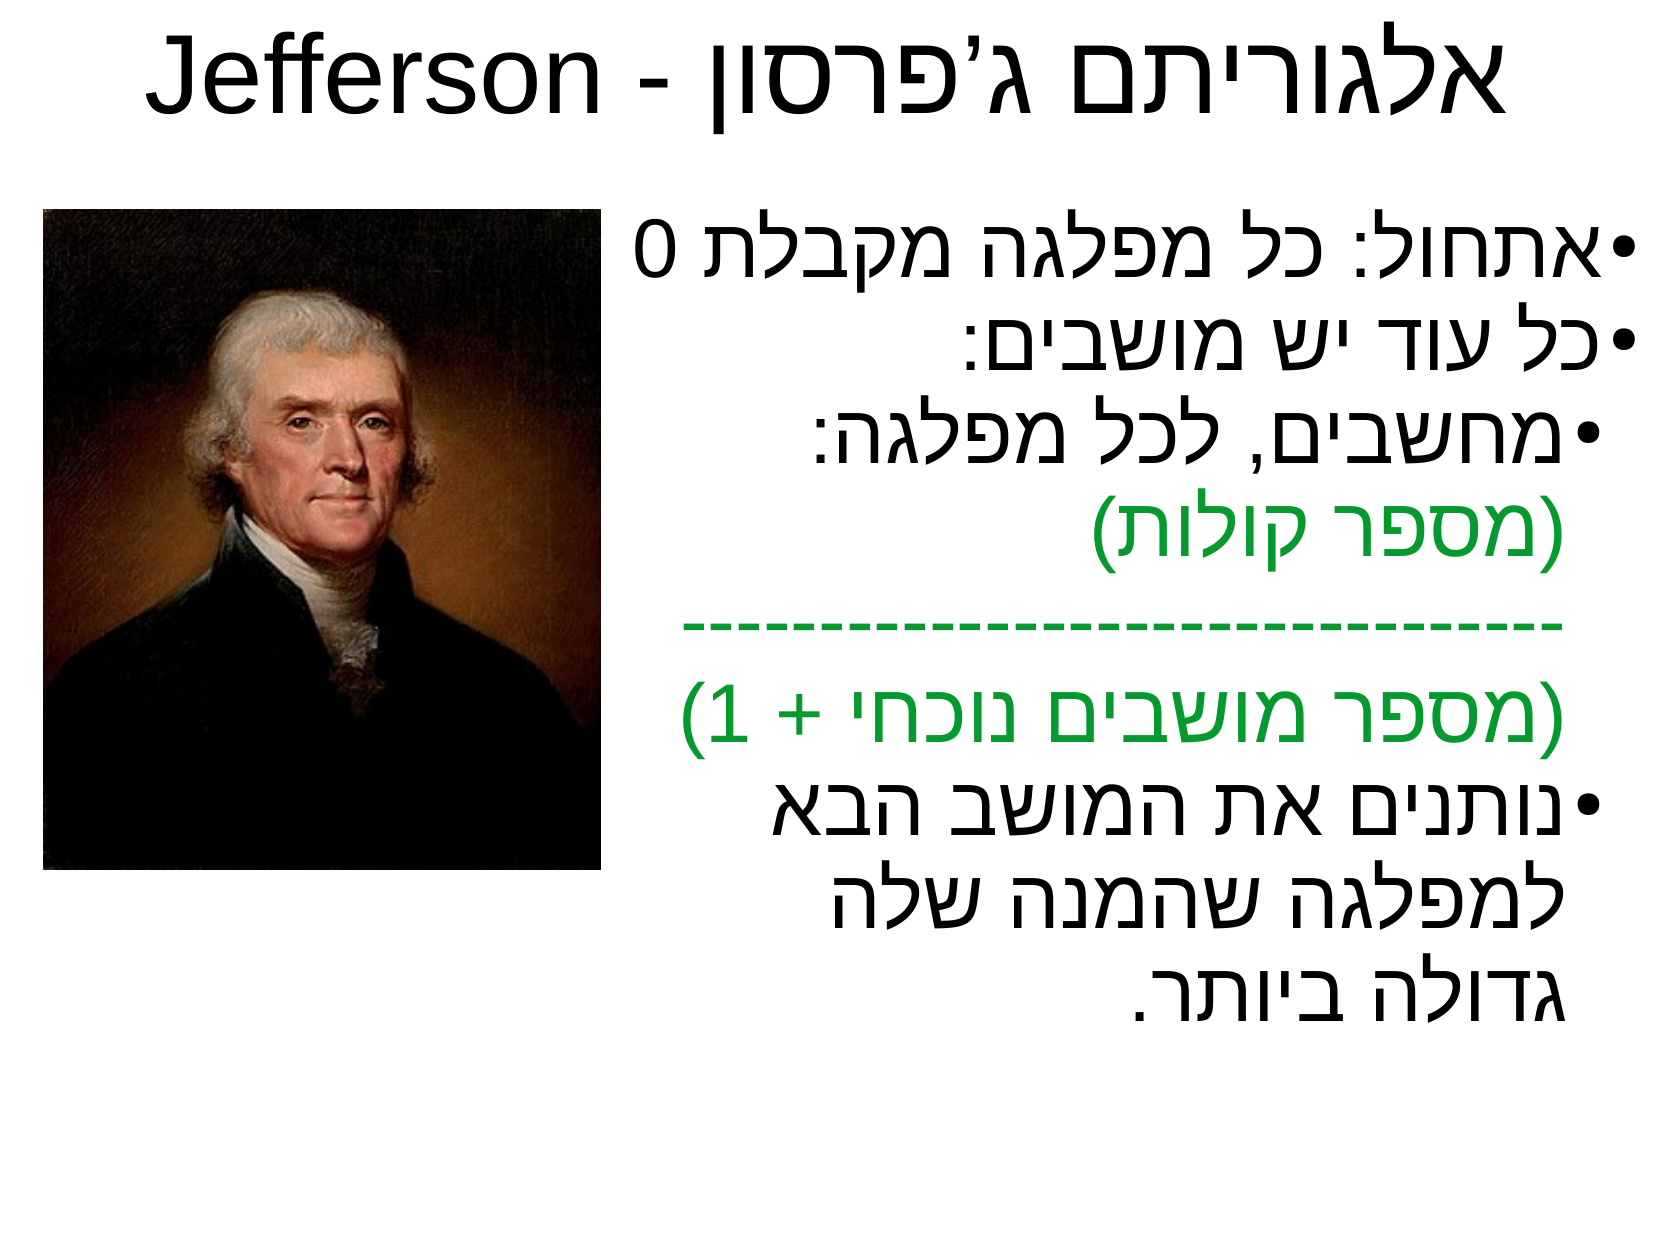

# אלגוריתם ג’פרסון - Jefferson
אתחול: כל מפלגה מקבלת 0
כל עוד יש מושבים:
מחשבים, לכל מפלגה:
(מספר קולות)
--------------------------------
(מספר מושבים נוכחי + 1)
נותנים את המושב הבא למפלגה שהמנה שלה גדולה ביותר.